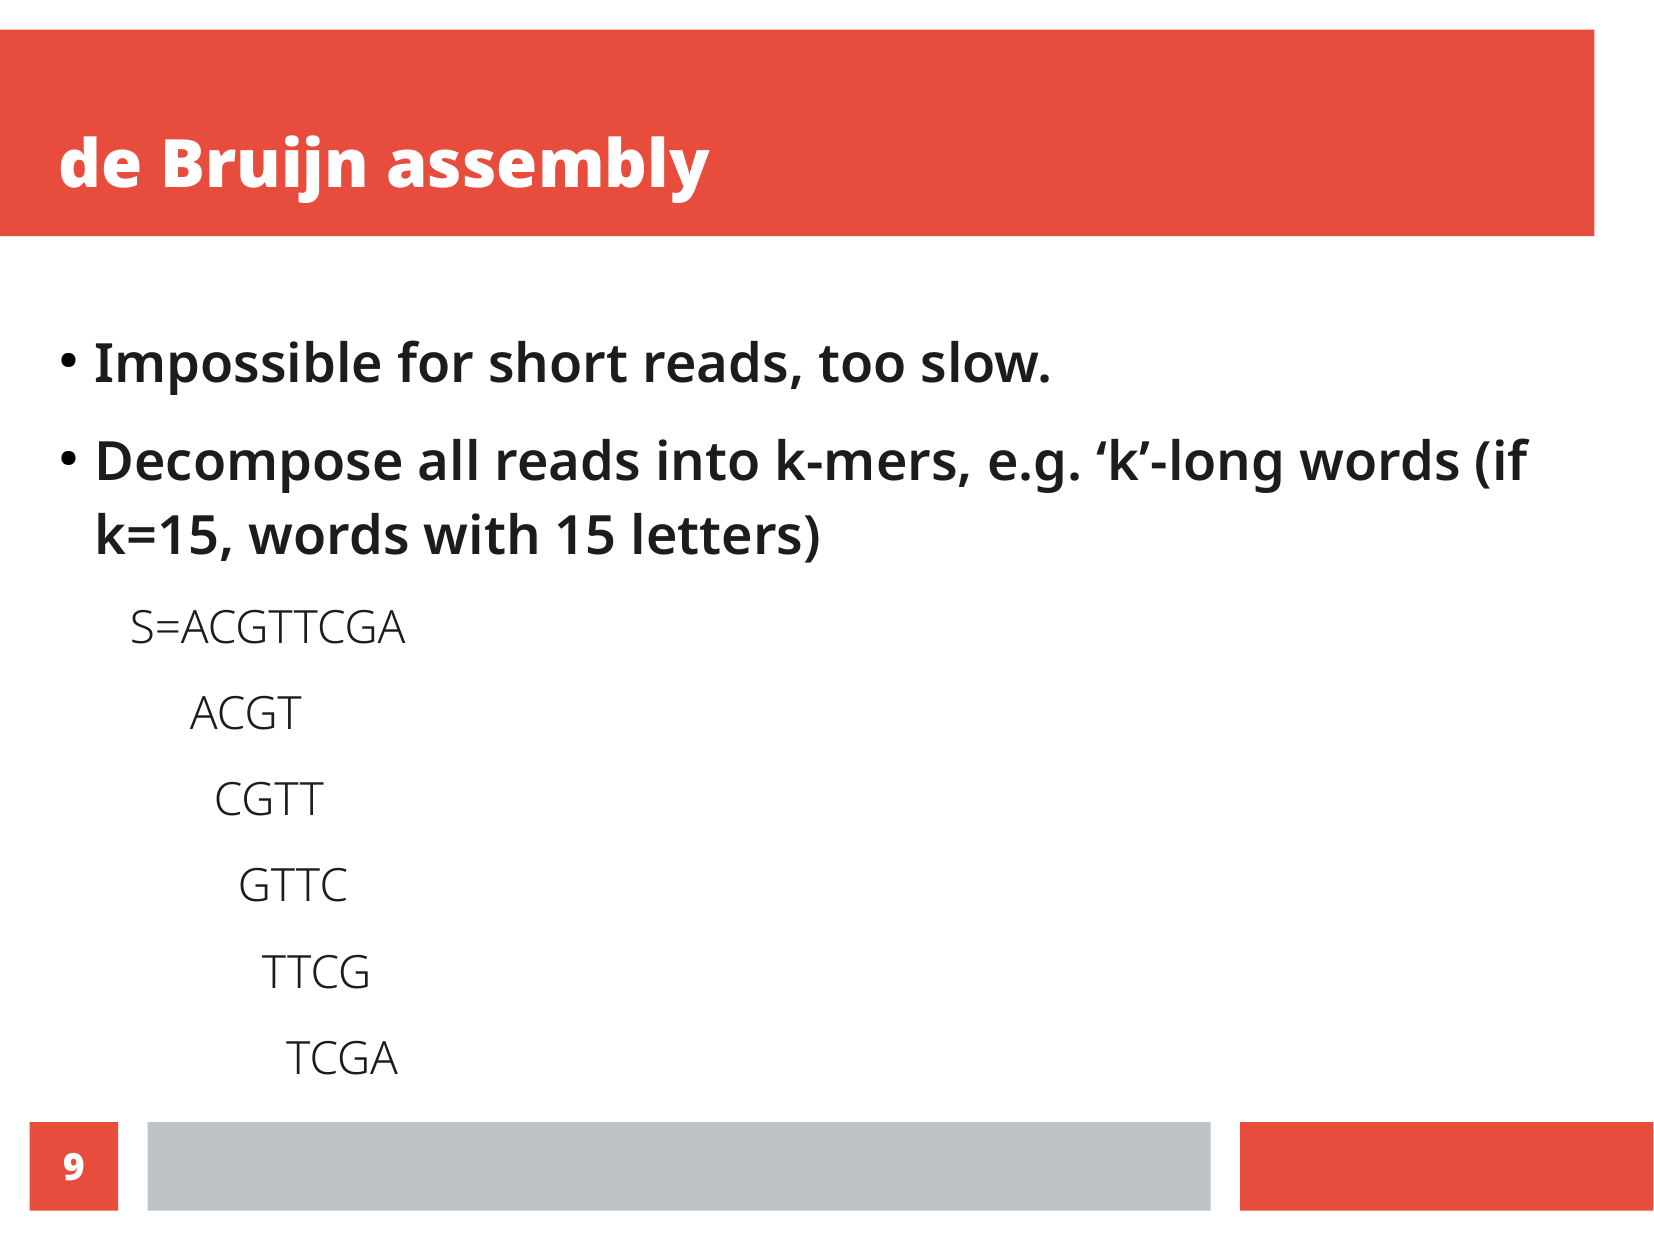

# de Bruijn assembly
Impossible for short reads, too slow.
Decompose all reads into k-mers, e.g. ‘k’-long words (if k=15, words with 15 letters)
S=ACGTTCGA
 ACGT
 CGTT
 GTTC
 TTCG
 TCGA
9